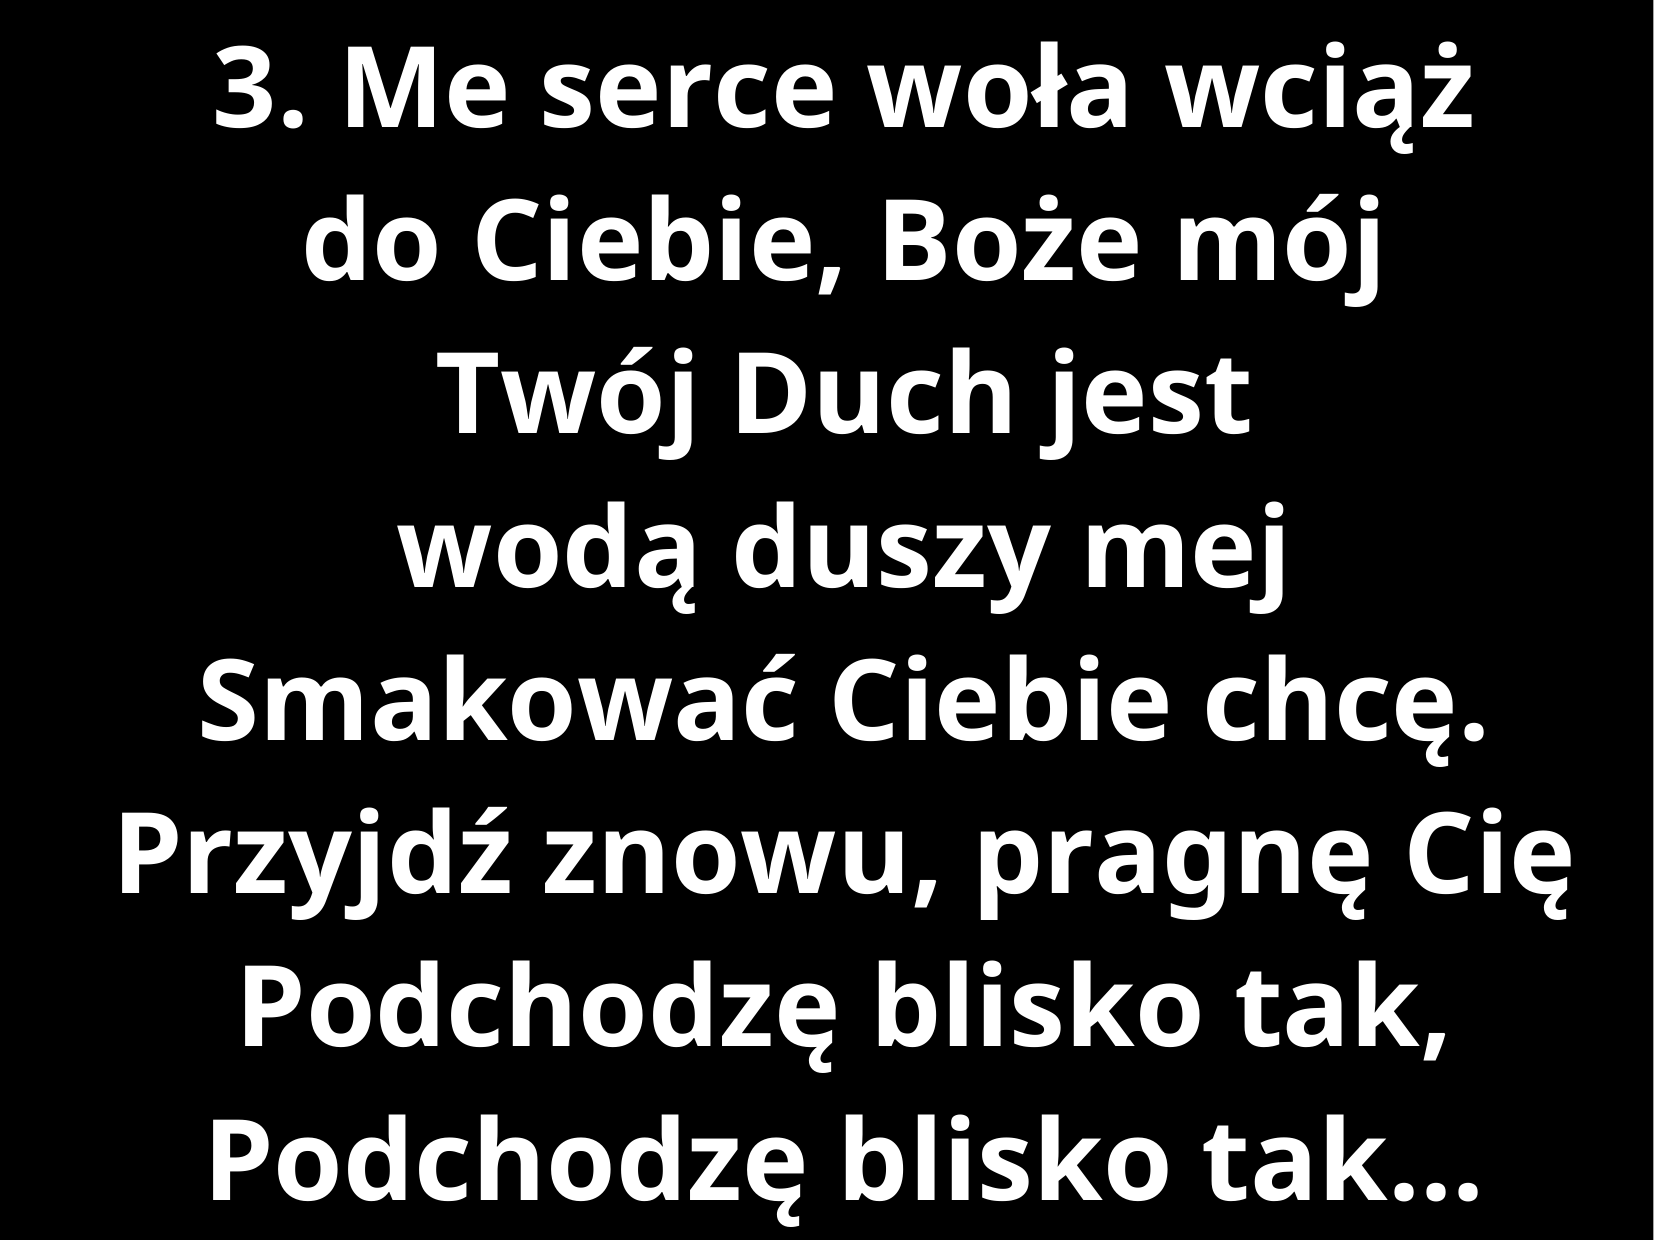

# 3. Me serce woła wciąż
do Ciebie, Boże mój
Twój Duch jest
wodą duszy mej
Smakować Ciebie chcę.
Przyjdź znowu, pragnę Cię
Podchodzę blisko tak,
Podchodzę blisko tak...